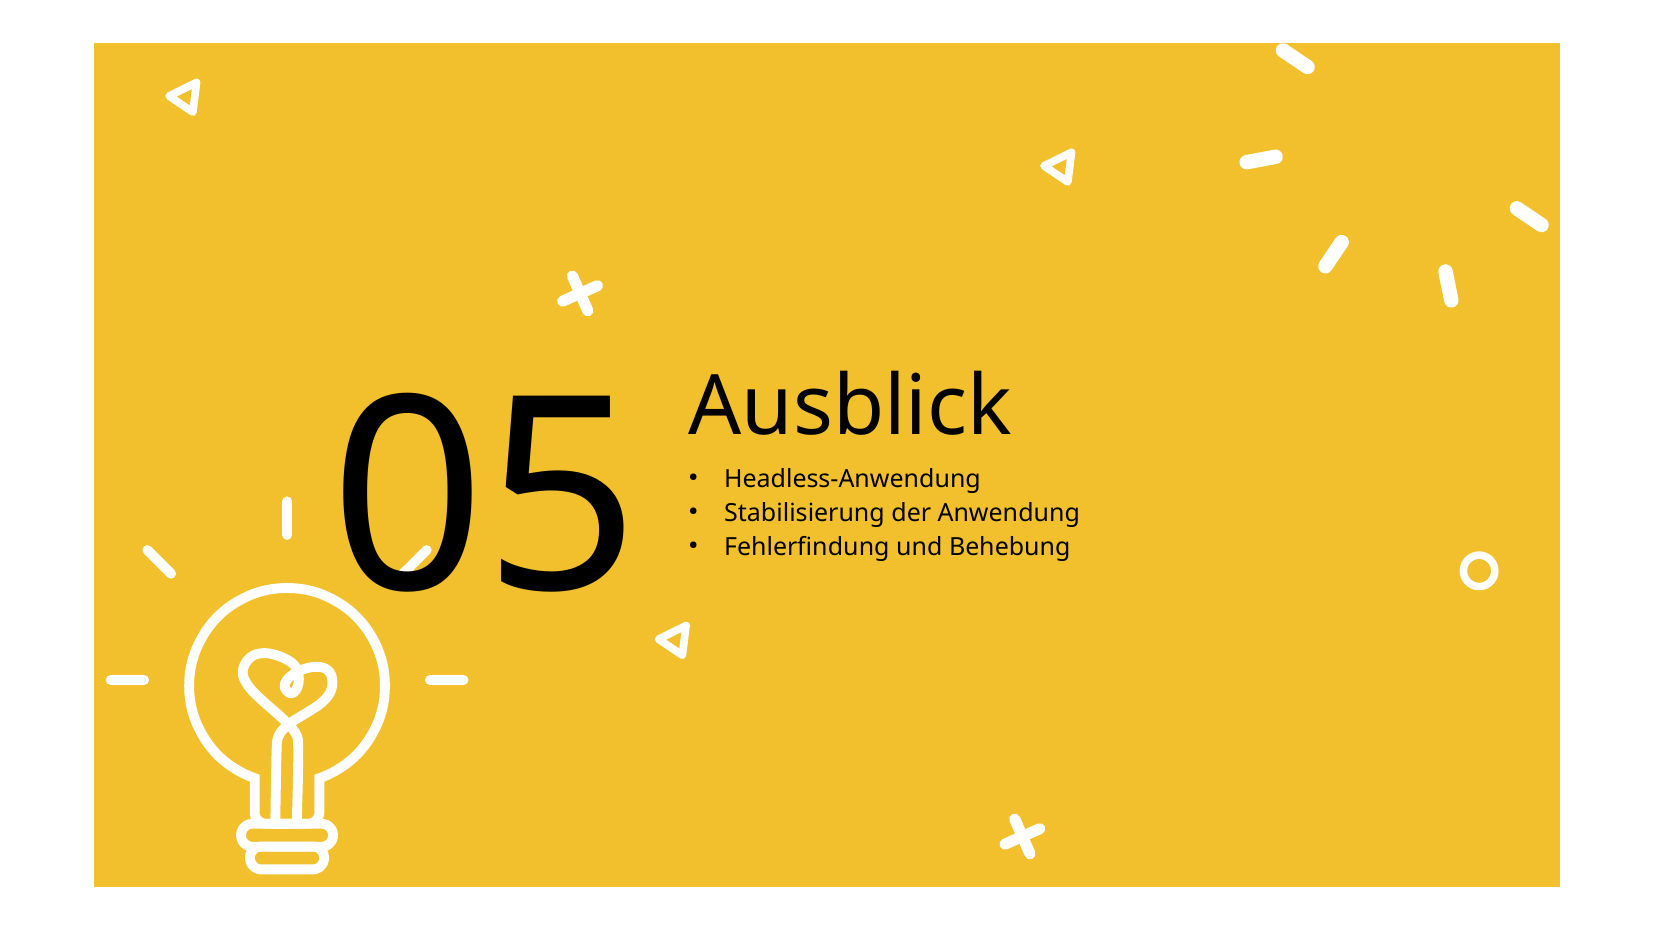

05
# Ausblick
Headless-Anwendung
Stabilisierung der Anwendung
Fehlerfindung und Behebung